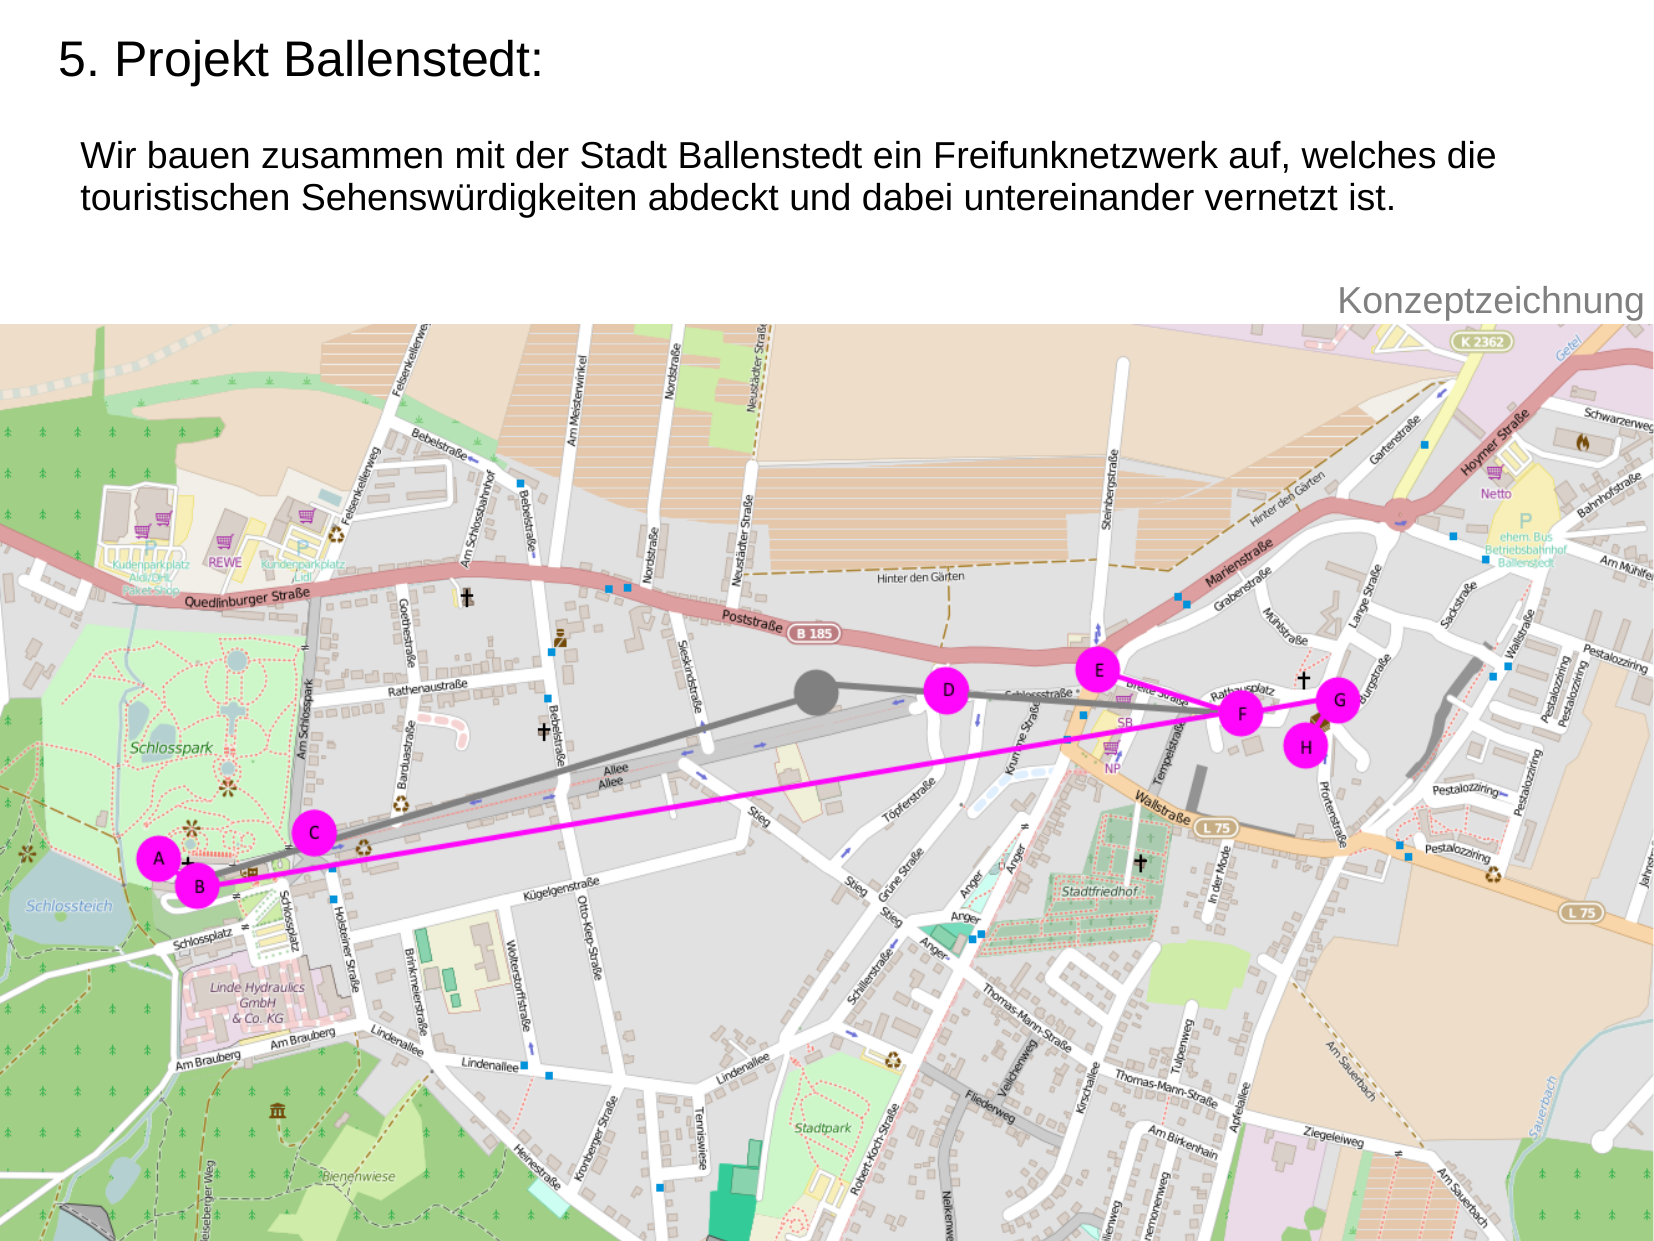

# 5. Projekt Ballenstedt:
Wir bauen zusammen mit der Stadt Ballenstedt ein Freifunknetzwerk auf, welches die
touristischen Sehenswürdigkeiten abdeckt und dabei untereinander vernetzt ist.
Konzeptzeichnung